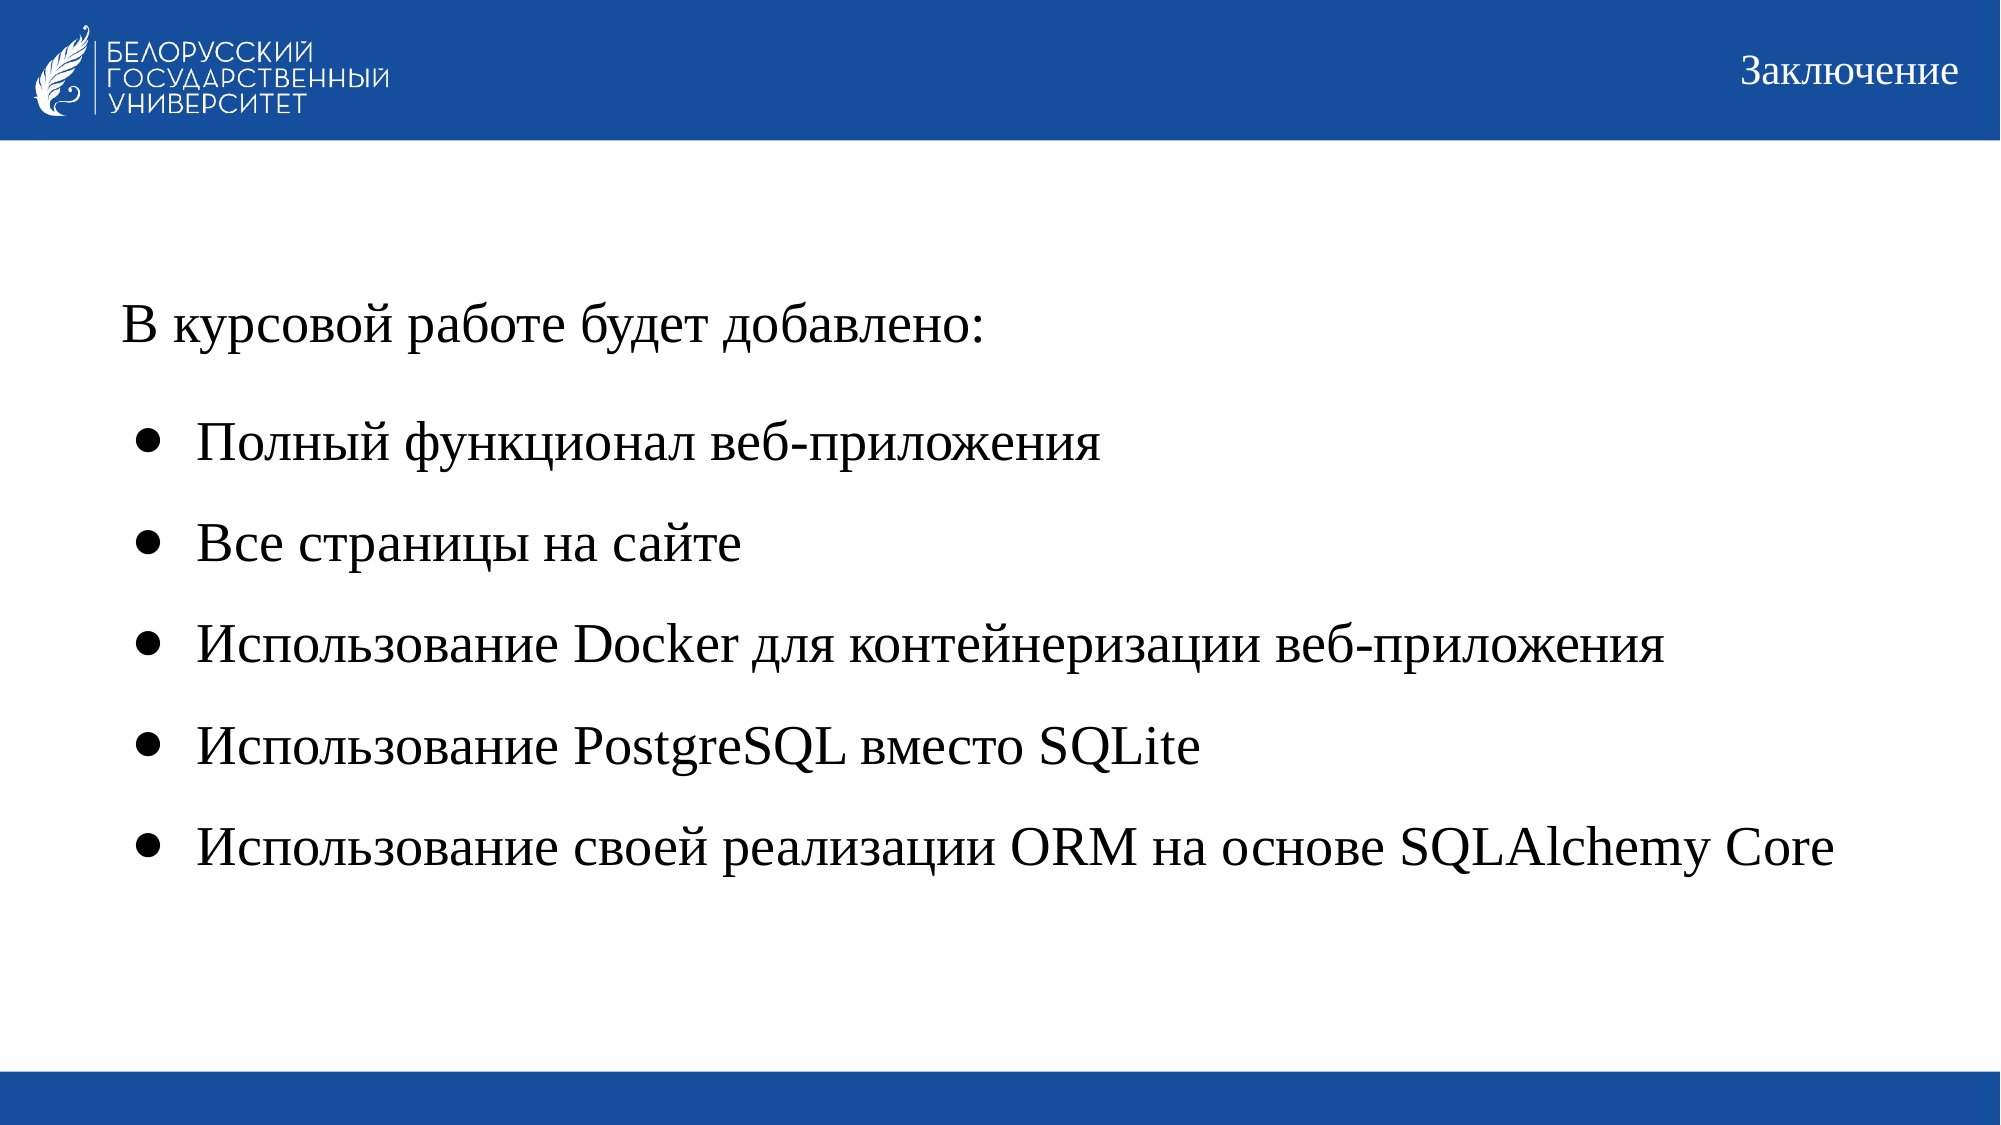

# Заключение
В курсовой работе будет добавлено:
Полный функционал веб-приложения
Все страницы на сайте
Использование Docker для контейнеризации веб-приложения
Использование PostgreSQL вместо SQLite
Использование своей реализации ORM на основе SQLAlchemy Core